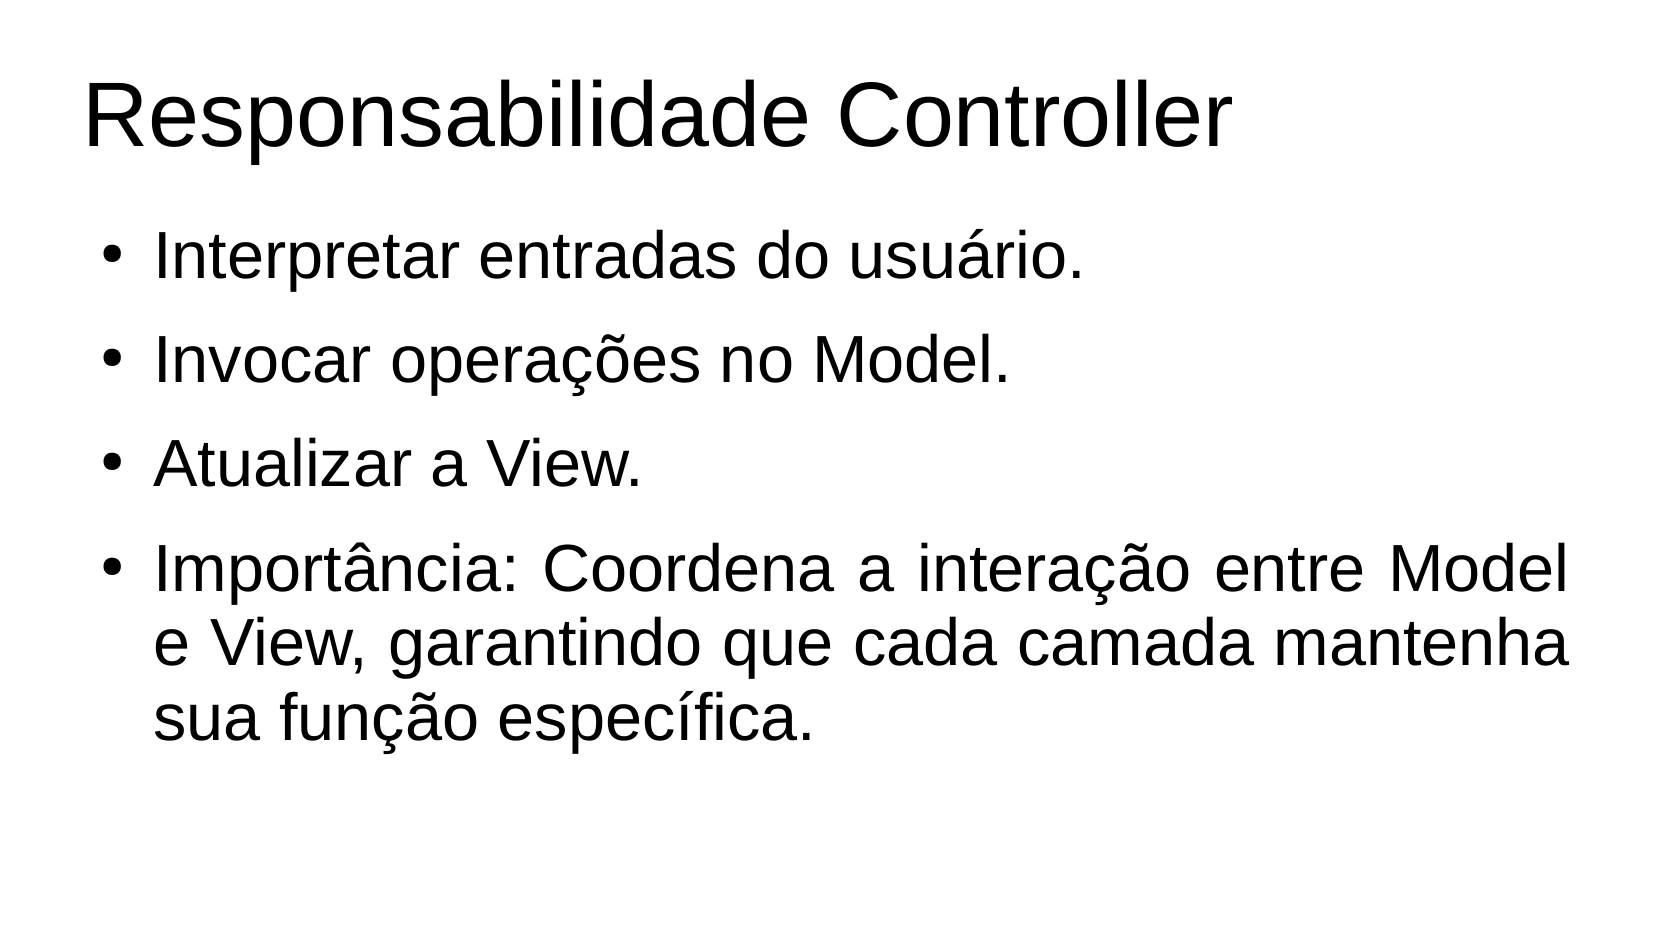

# Responsabilidade Controller
Interpretar entradas do usuário.
Invocar operações no Model.
Atualizar a View.
Importância: Coordena a interação entre Model e View, garantindo que cada camada mantenha sua função específica.